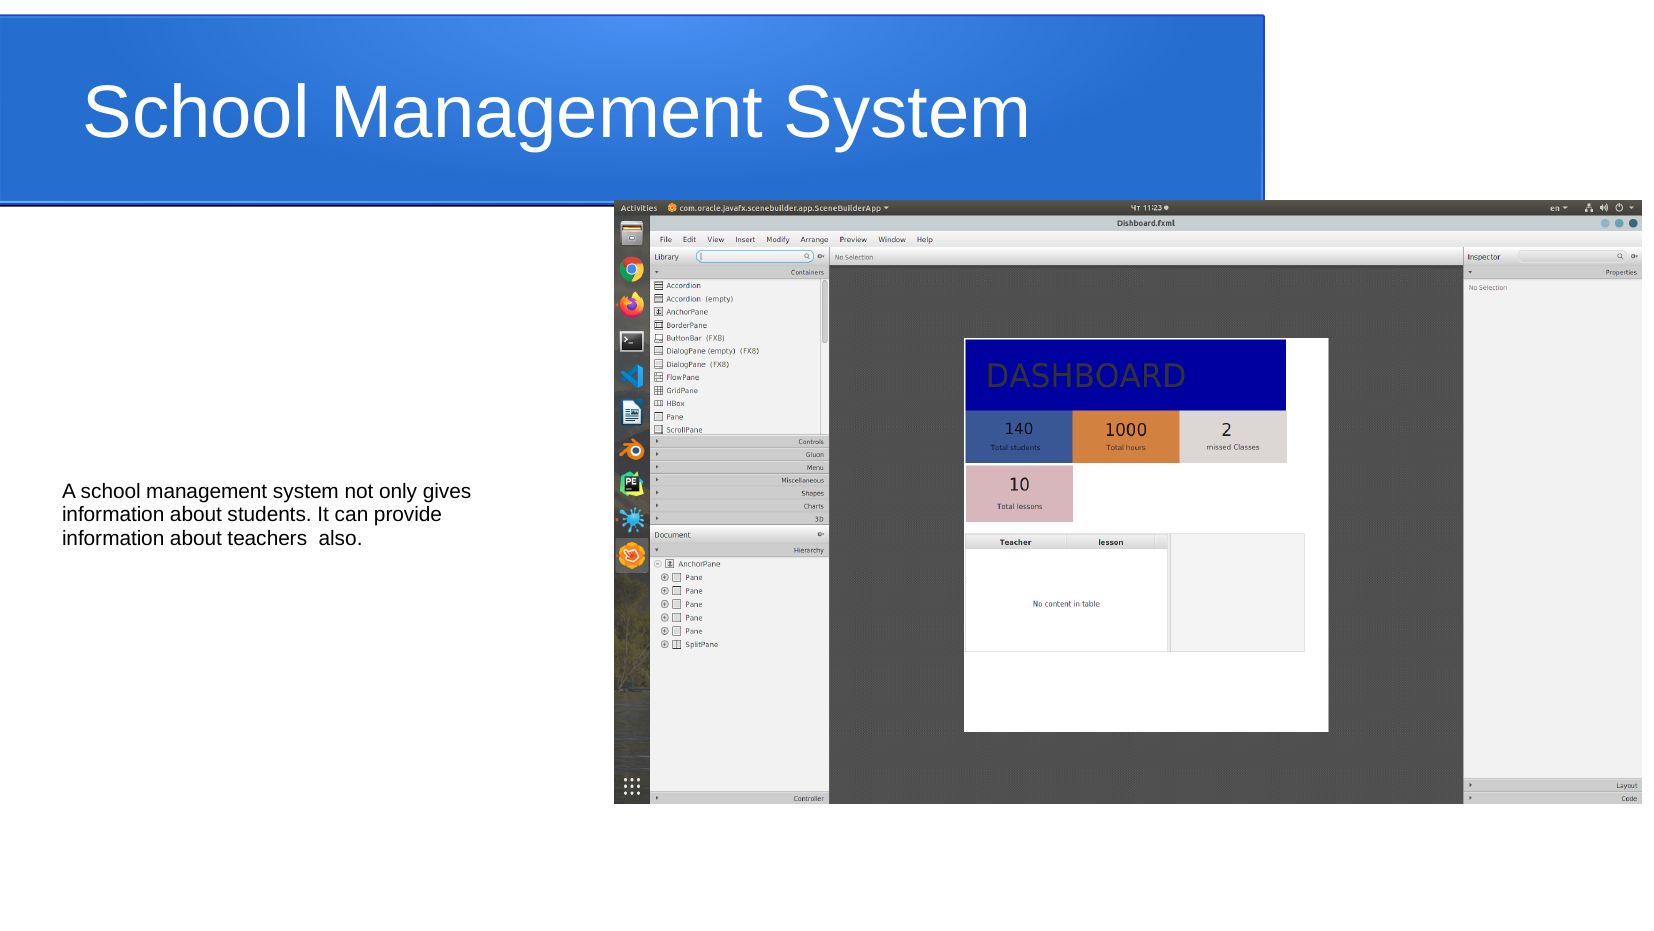

# School Management System
A school management system not only gives information about students. It can provide information about teachers also.